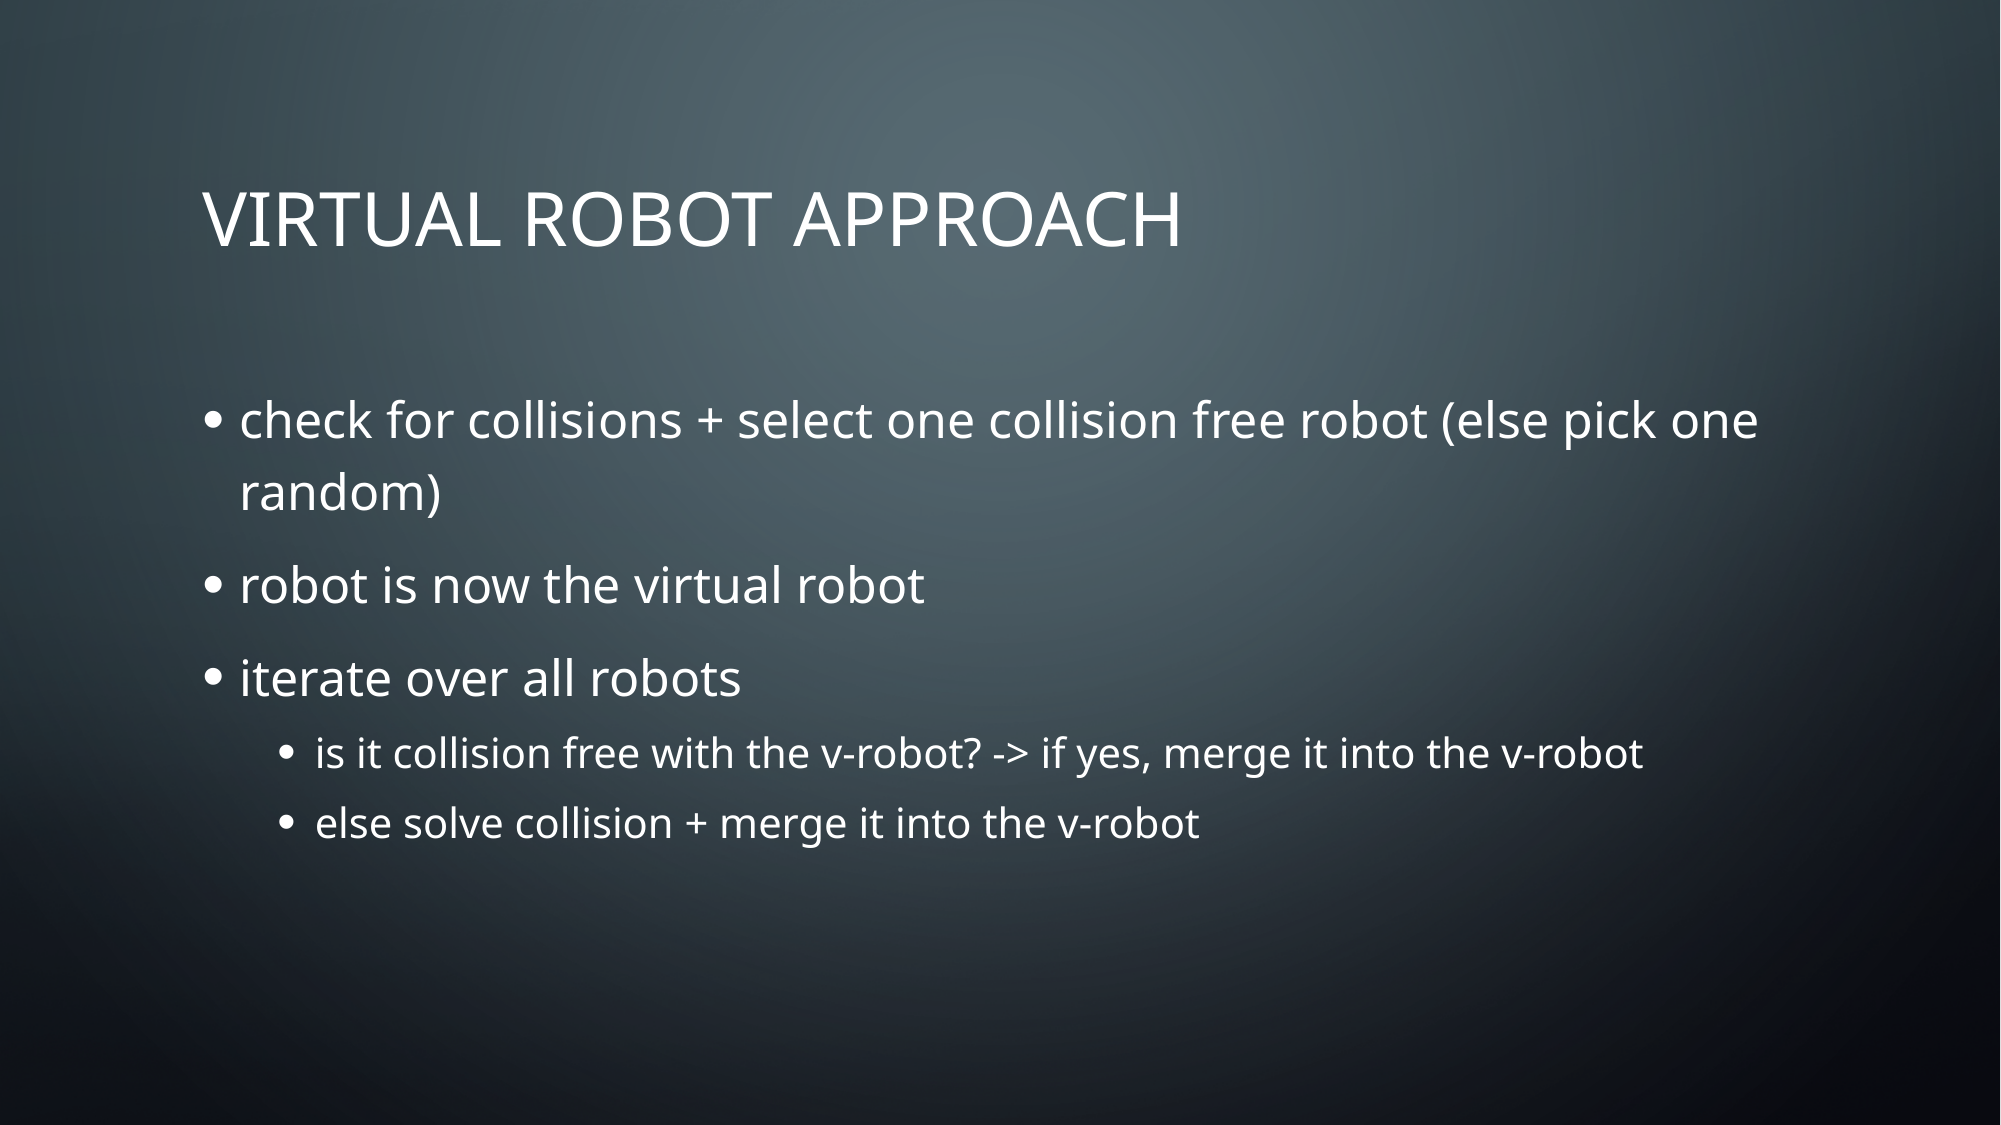

# Virtual Robot Approach
check for collisions + select one collision free robot (else pick one random)
robot is now the virtual robot
iterate over all robots
is it collision free with the v-robot? -> if yes, merge it into the v-robot
else solve collision + merge it into the v-robot